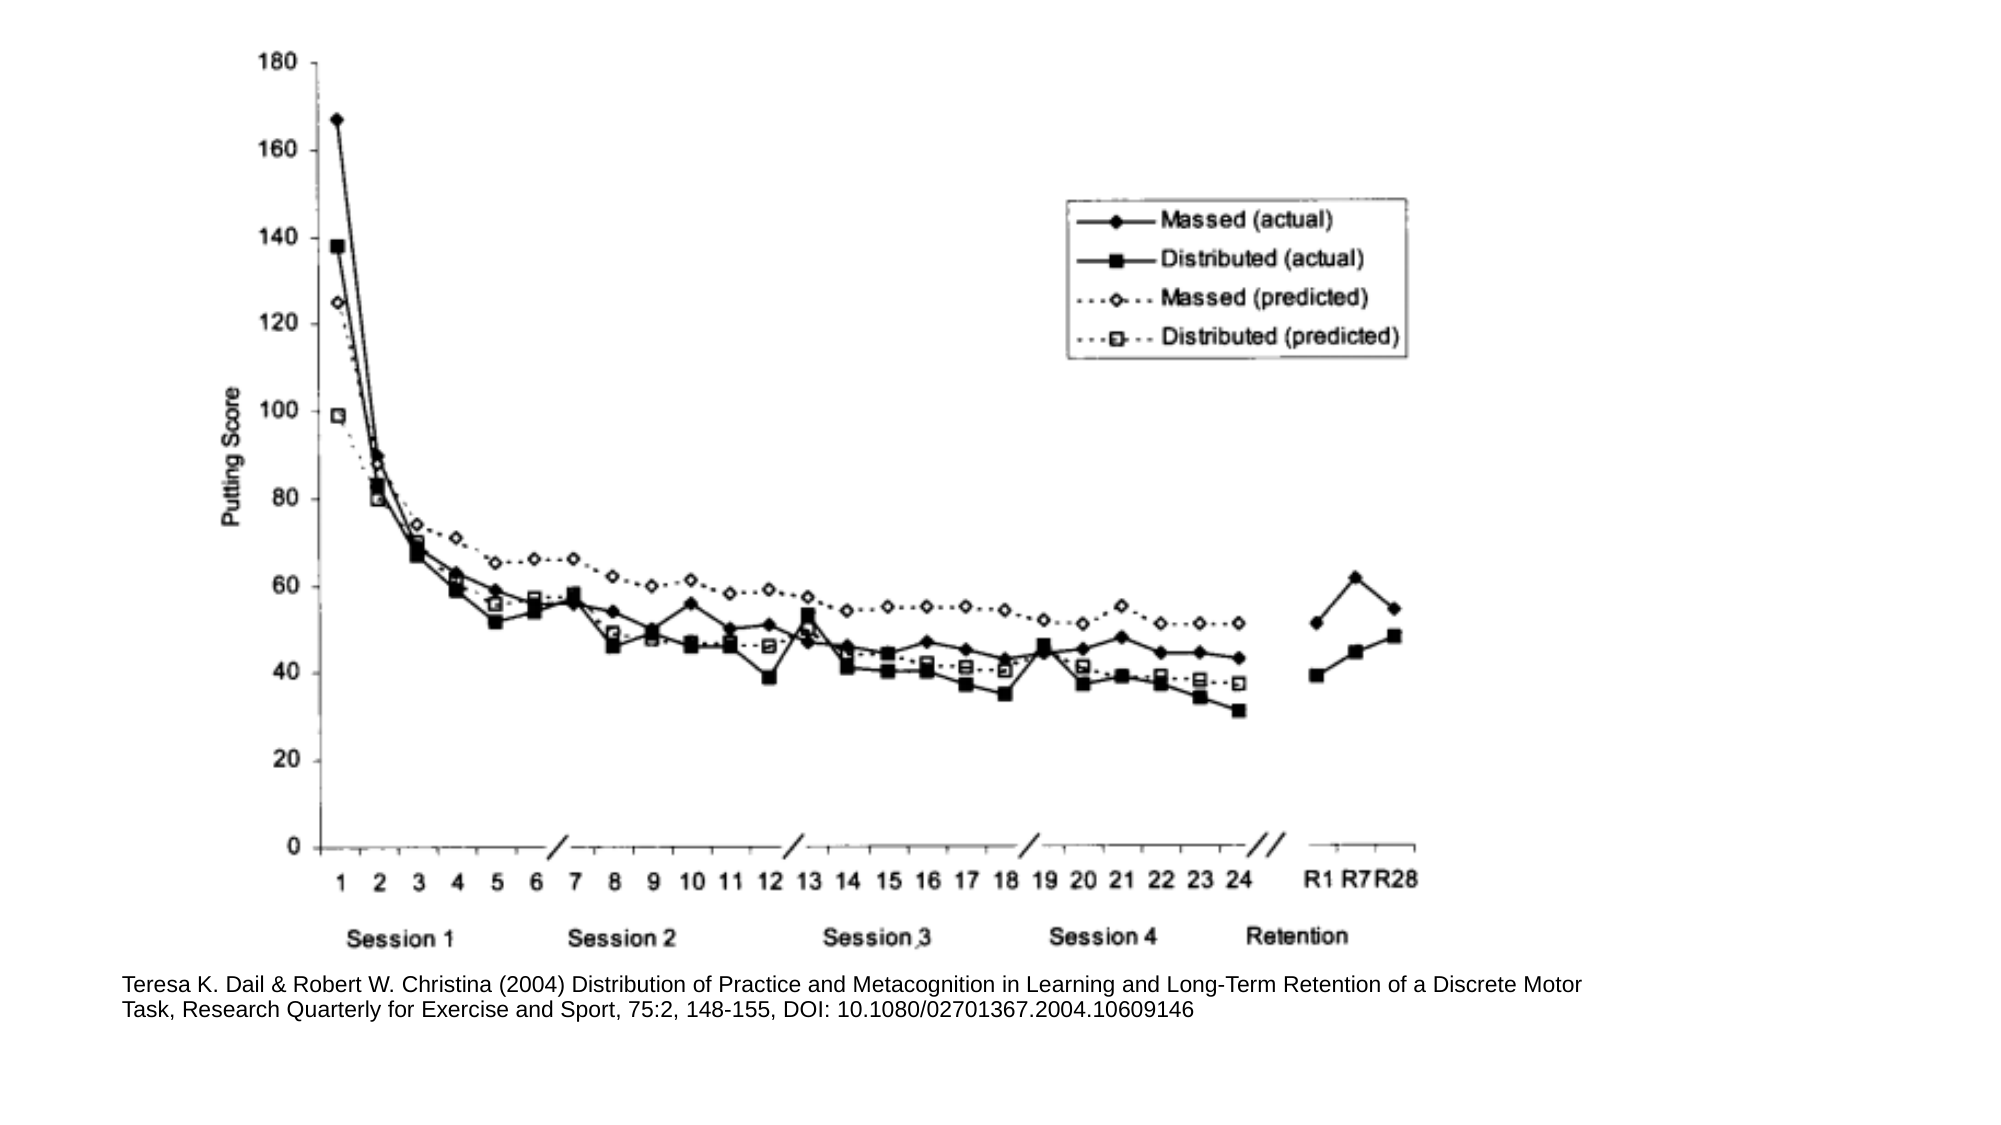

Teresa K. Dail & Robert W. Christina (2004) Distribution of Practice and Metacognition in Learning and Long-Term Retention of a Discrete Motor Task, Research Quarterly for Exercise and Sport, 75:2, 148-155, DOI: 10.1080/02701367.2004.10609146